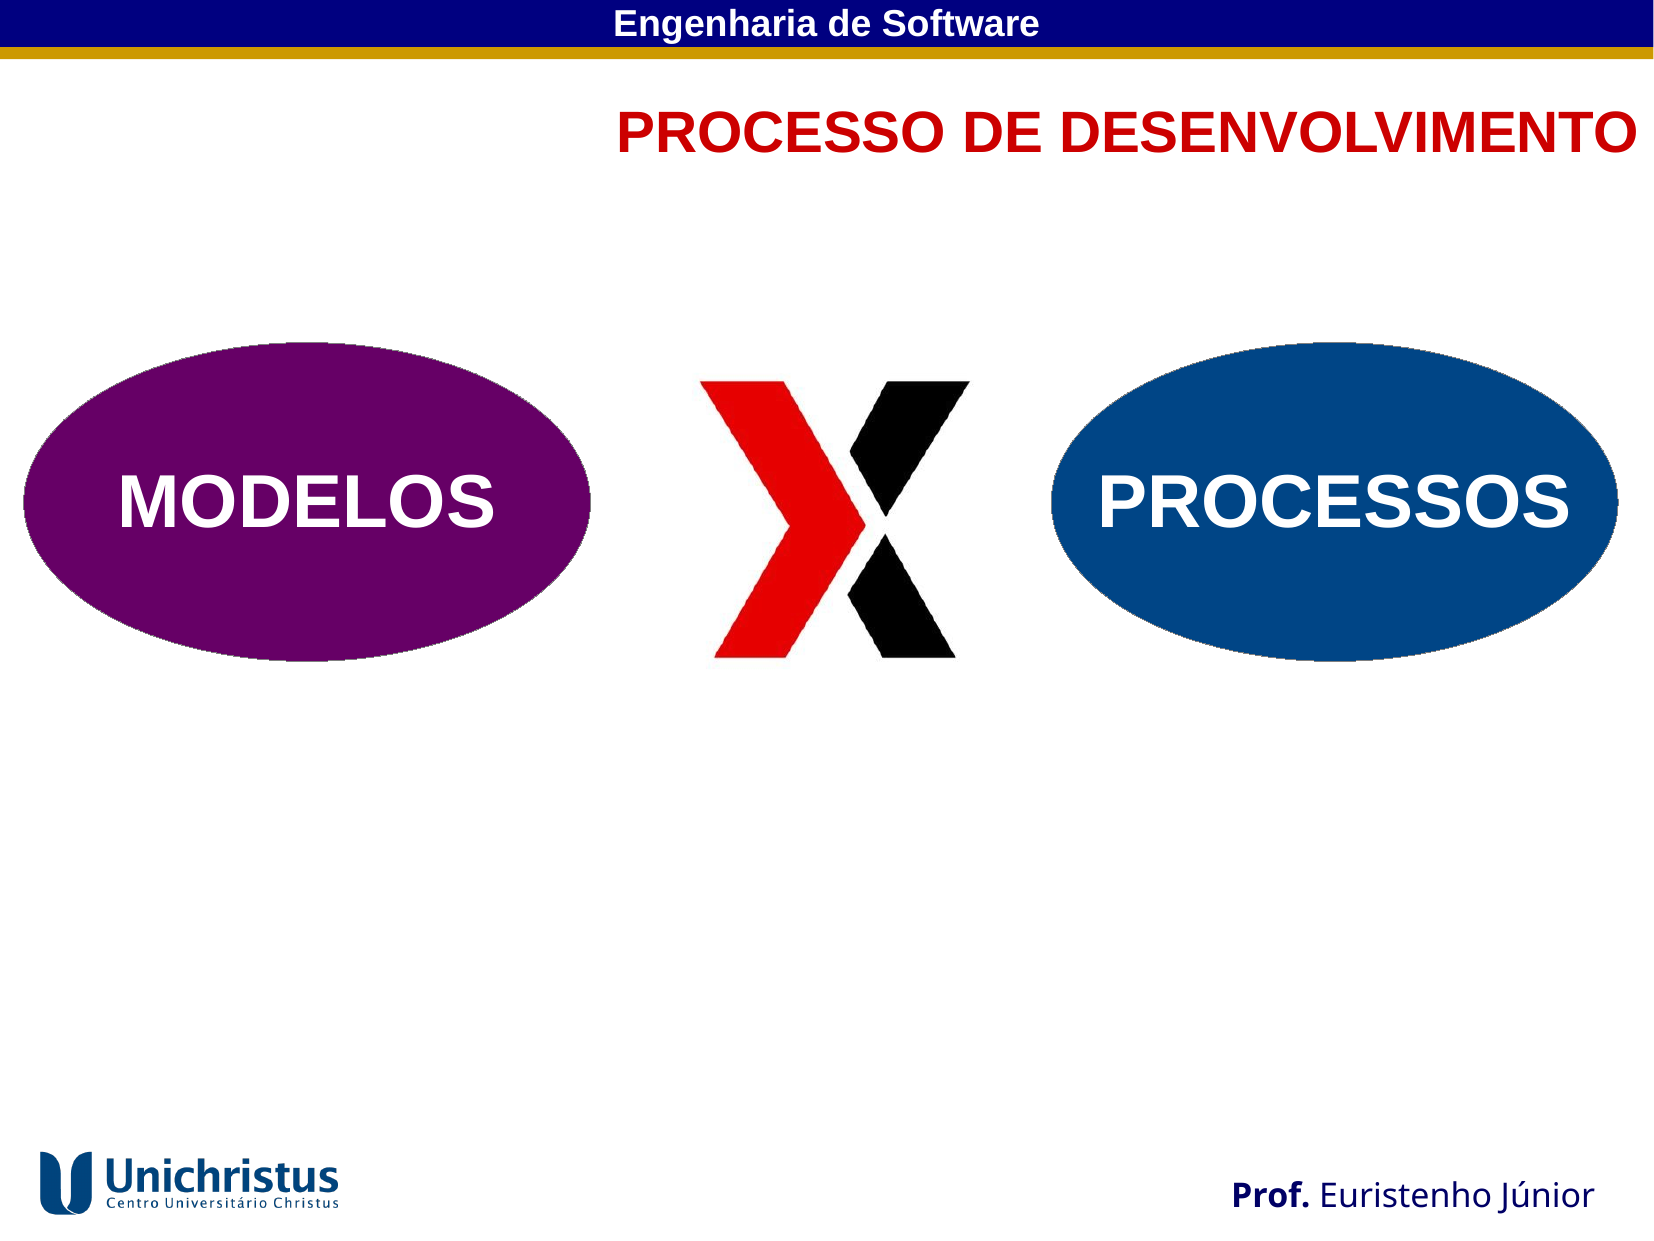

Engenharia de Software
PROCESSO DE DESENVOLVIMENTO
MODELOS
PROCESSOS
Prof. Euristenho Júnior